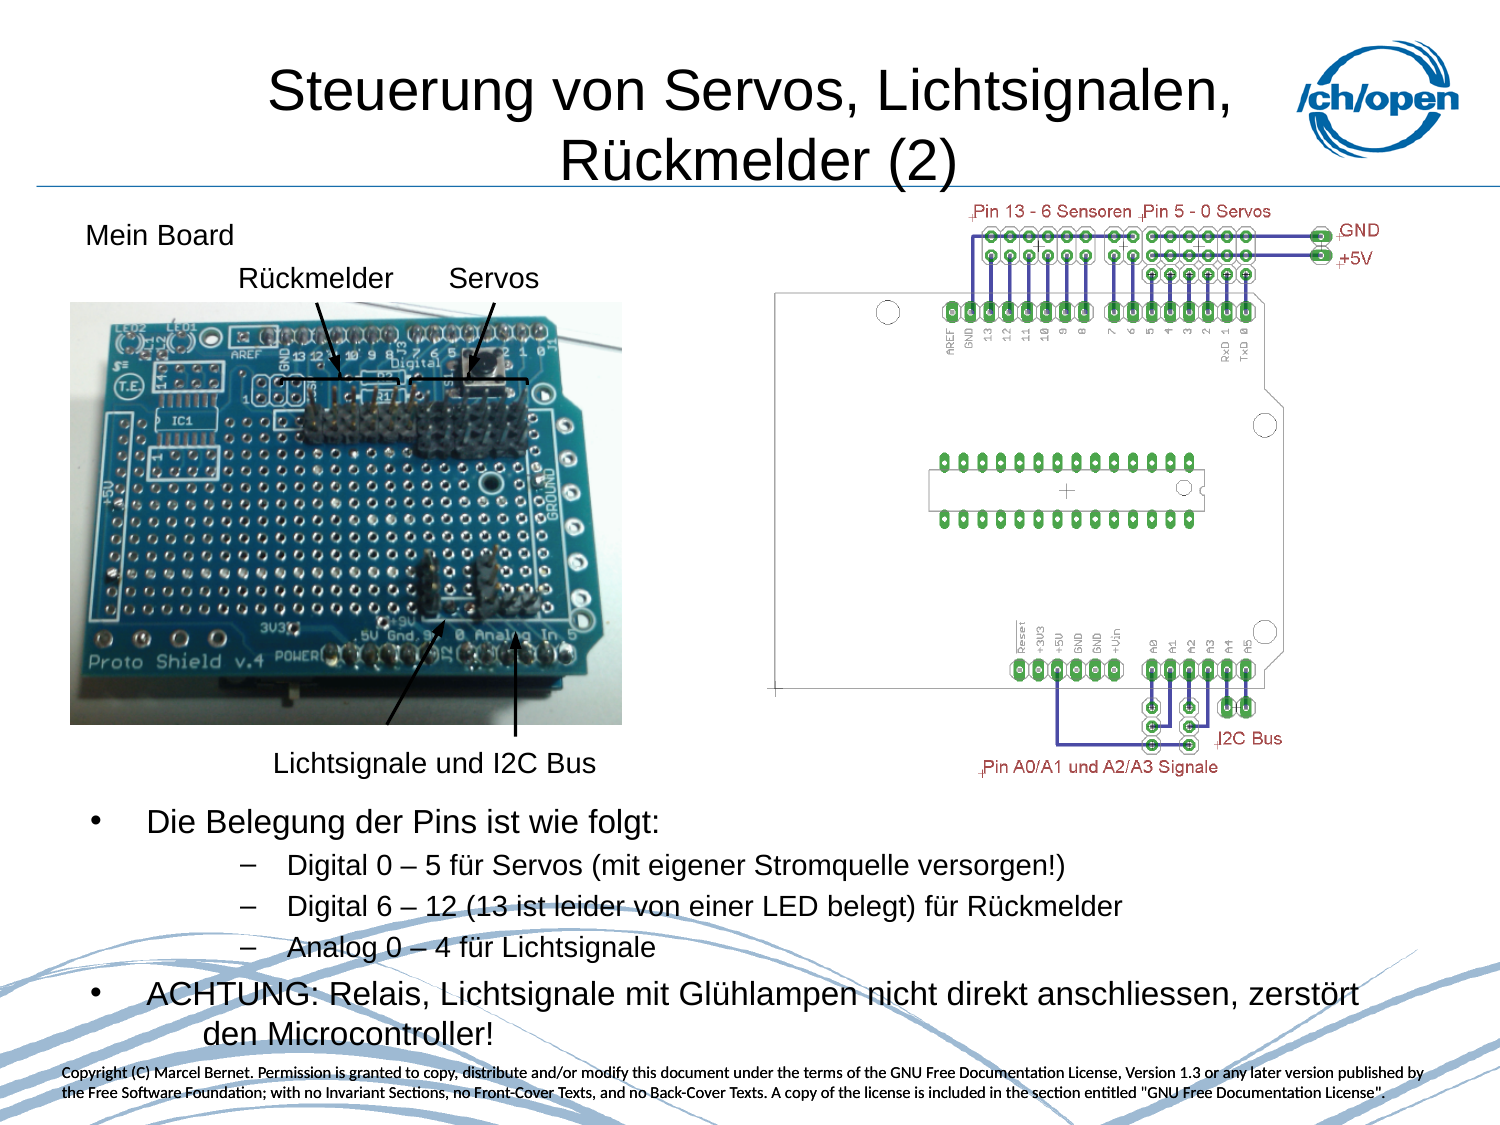

# Steuerung von Servos, Lichtsignalen, Rückmelder (2)
Mein Board
Rückmelder
Servos
Lichtsignale und I2C Bus
Die Belegung der Pins ist wie folgt:
Digital 0 – 5 für Servos (mit eigener Stromquelle versorgen!)
Digital 6 – 12 (13 ist leider von einer LED belegt) für Rückmelder
Analog 0 – 4 für Lichtsignale
ACHTUNG: Relais, Lichtsignale mit Glühlampen nicht direkt anschliessen, zerstört den Microcontroller!
Copyright (C) Marcel Bernet. Permission is granted to copy, distribute and/or modify this document under the terms of the GNU Free Documentation License, Version 1.3 or any later version published by the Free Software Foundation; with no Invariant Sections, no Front-Cover Texts, and no Back-Cover Texts. A copy of the license is included in the section entitled "GNU Free Documentation License".